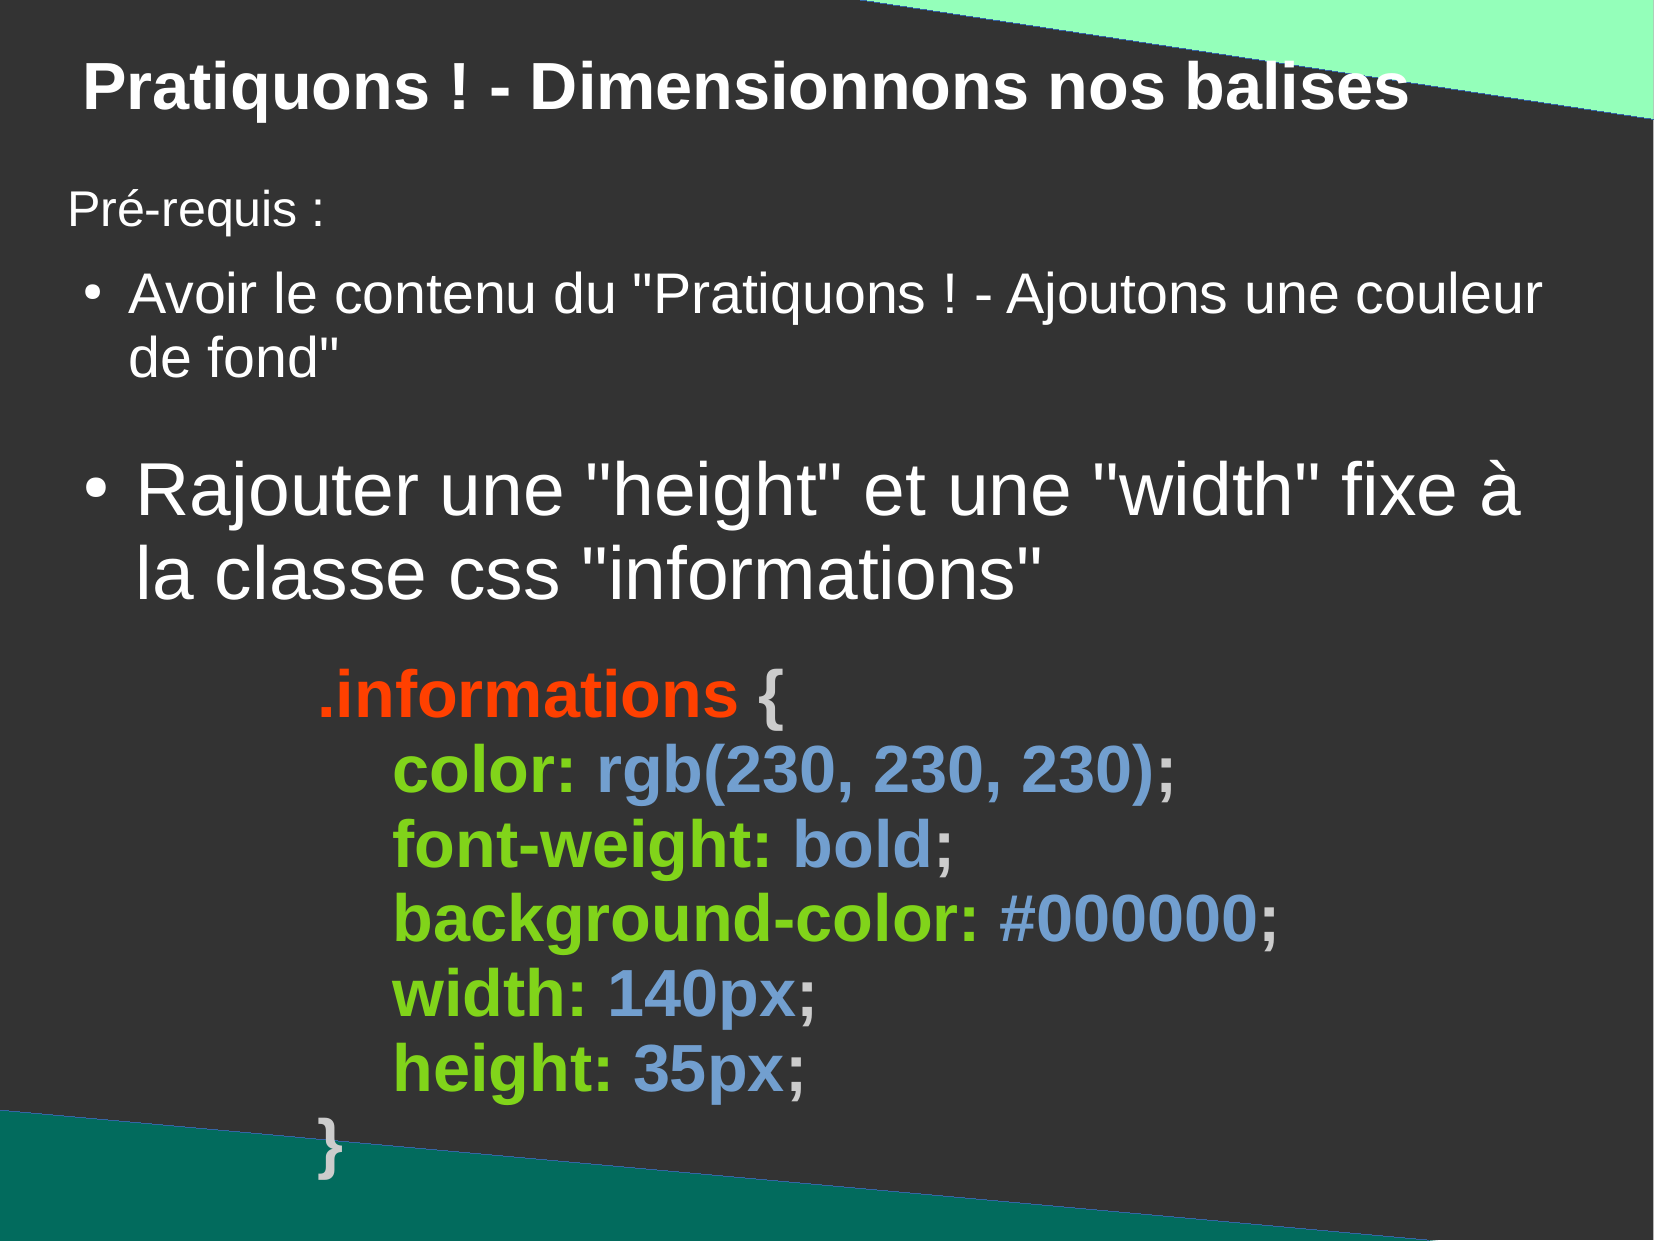

# Pratiquons ! - Dimensionnons nos balises
Pré-requis :
Avoir le contenu du "Pratiquons ! - Ajoutons une couleur de fond"
Rajouter une "height" et une "width" fixe à la classe css "informations"
.informations {
	color: rgb(230, 230, 230);
 	font-weight: bold;
	background-color: #000000;
	width: 140px;
	height: 35px;
}